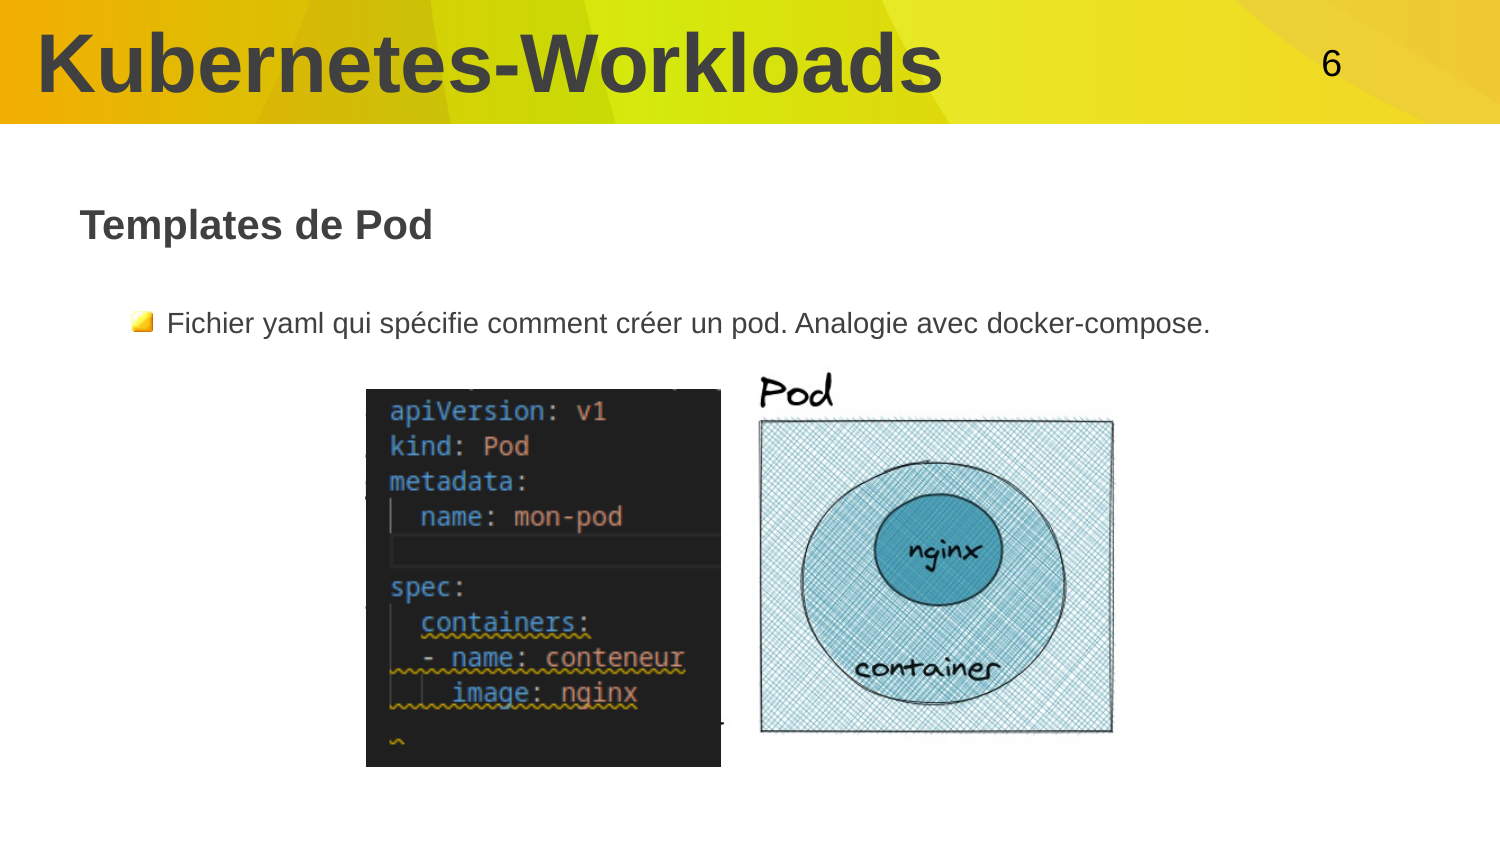

Kubernetes-Workloads
Templates de Pod
Fichier yaml qui spécifie comment créer un pod. Analogie avec docker-compose.